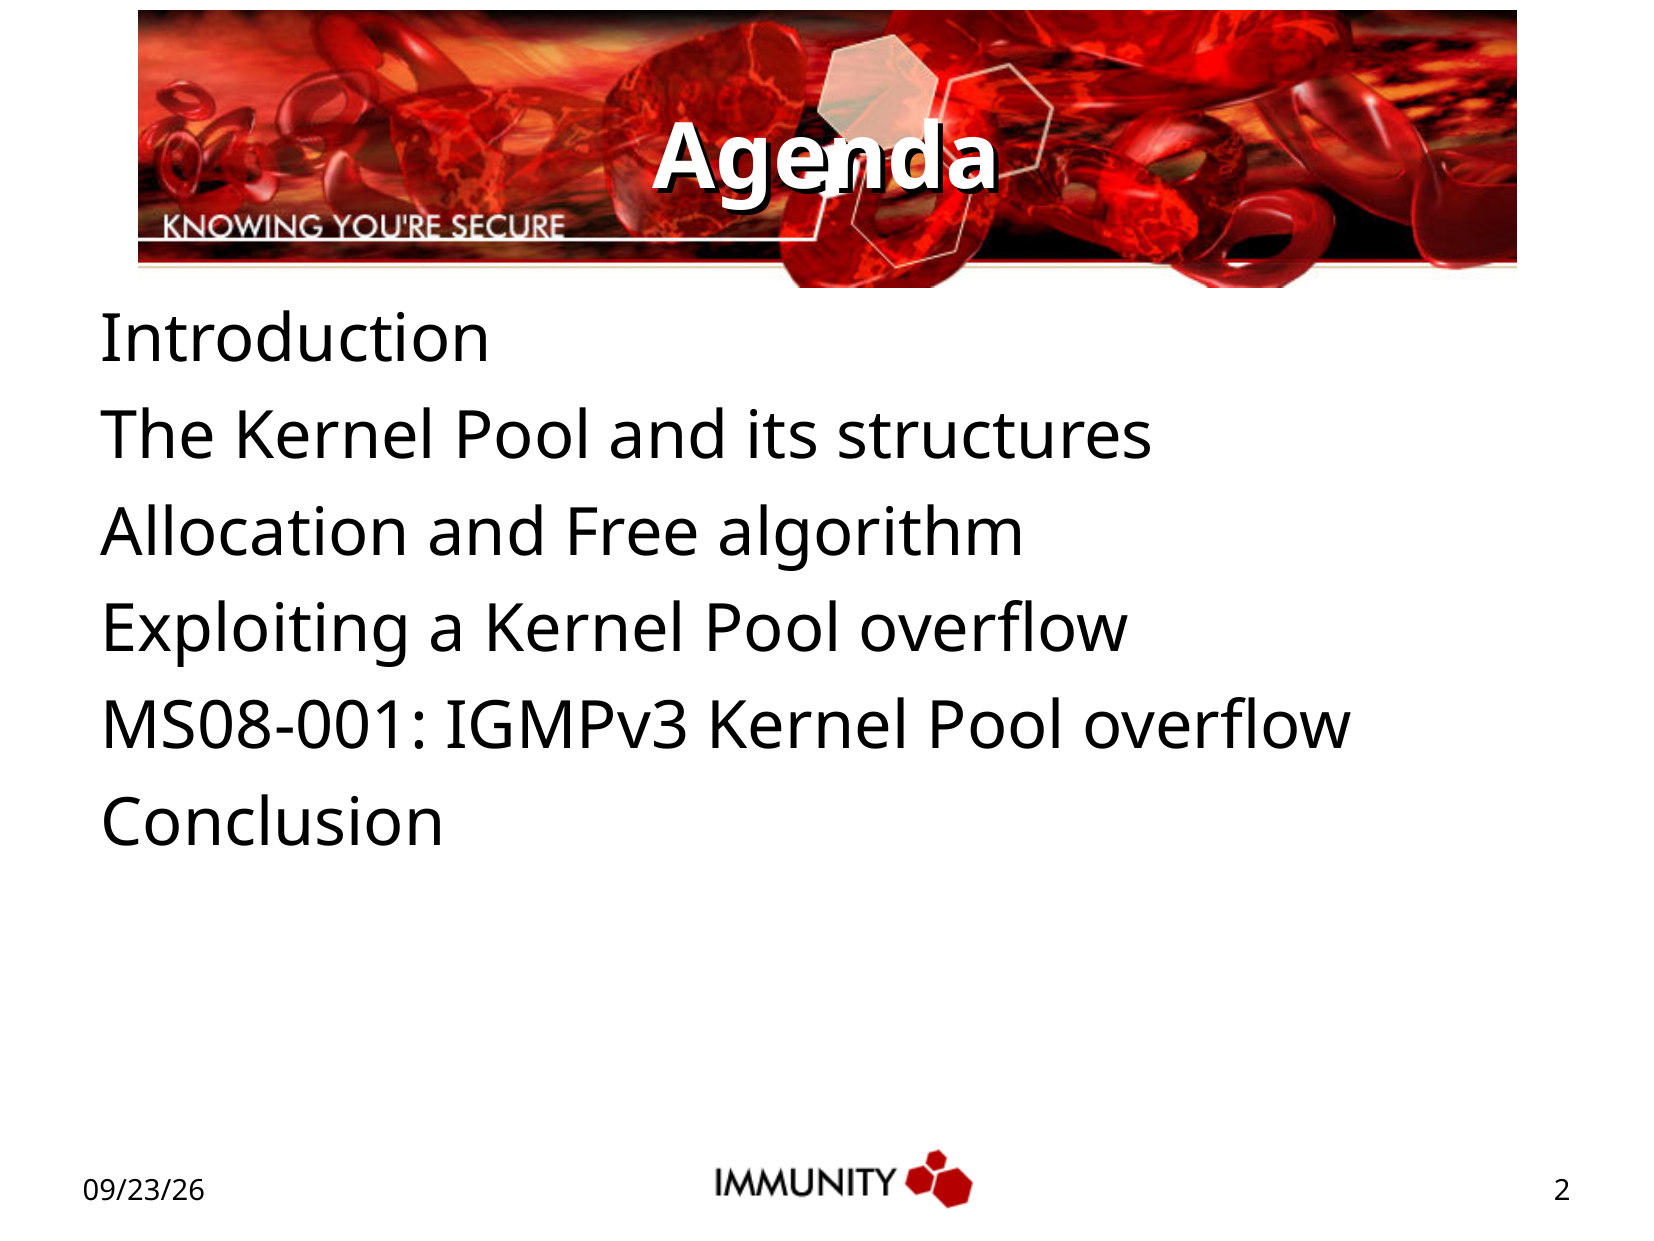

# Agenda
Introduction
The Kernel Pool and its structures
Allocation and Free algorithm
Exploiting a Kernel Pool overflow
MS08-001: IGMPv3 Kernel Pool overflow
Conclusion
2